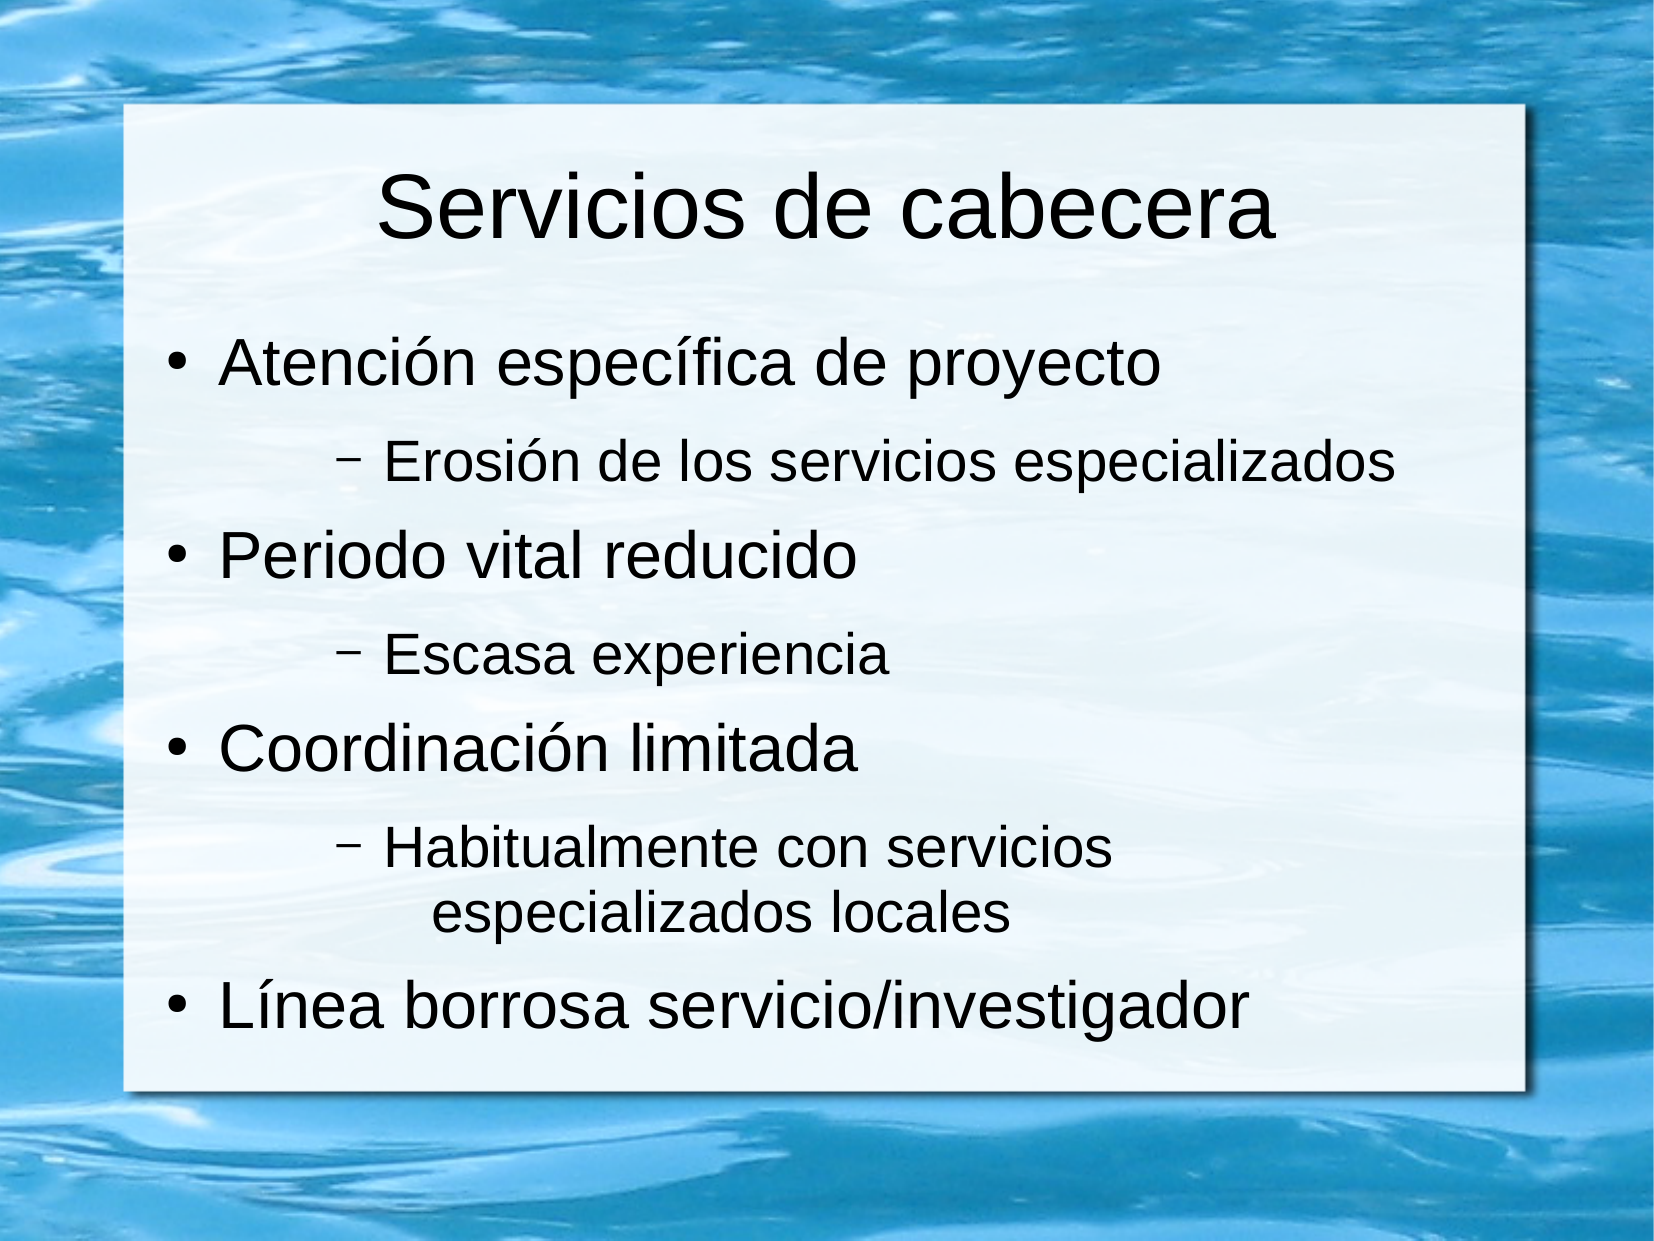

# Servicios de cabecera
Atención específica de proyecto
Erosión de los servicios especializados
Periodo vital reducido
Escasa experiencia
Coordinación limitada
Habitualmente con servicios especializados locales
Línea borrosa servicio/investigador